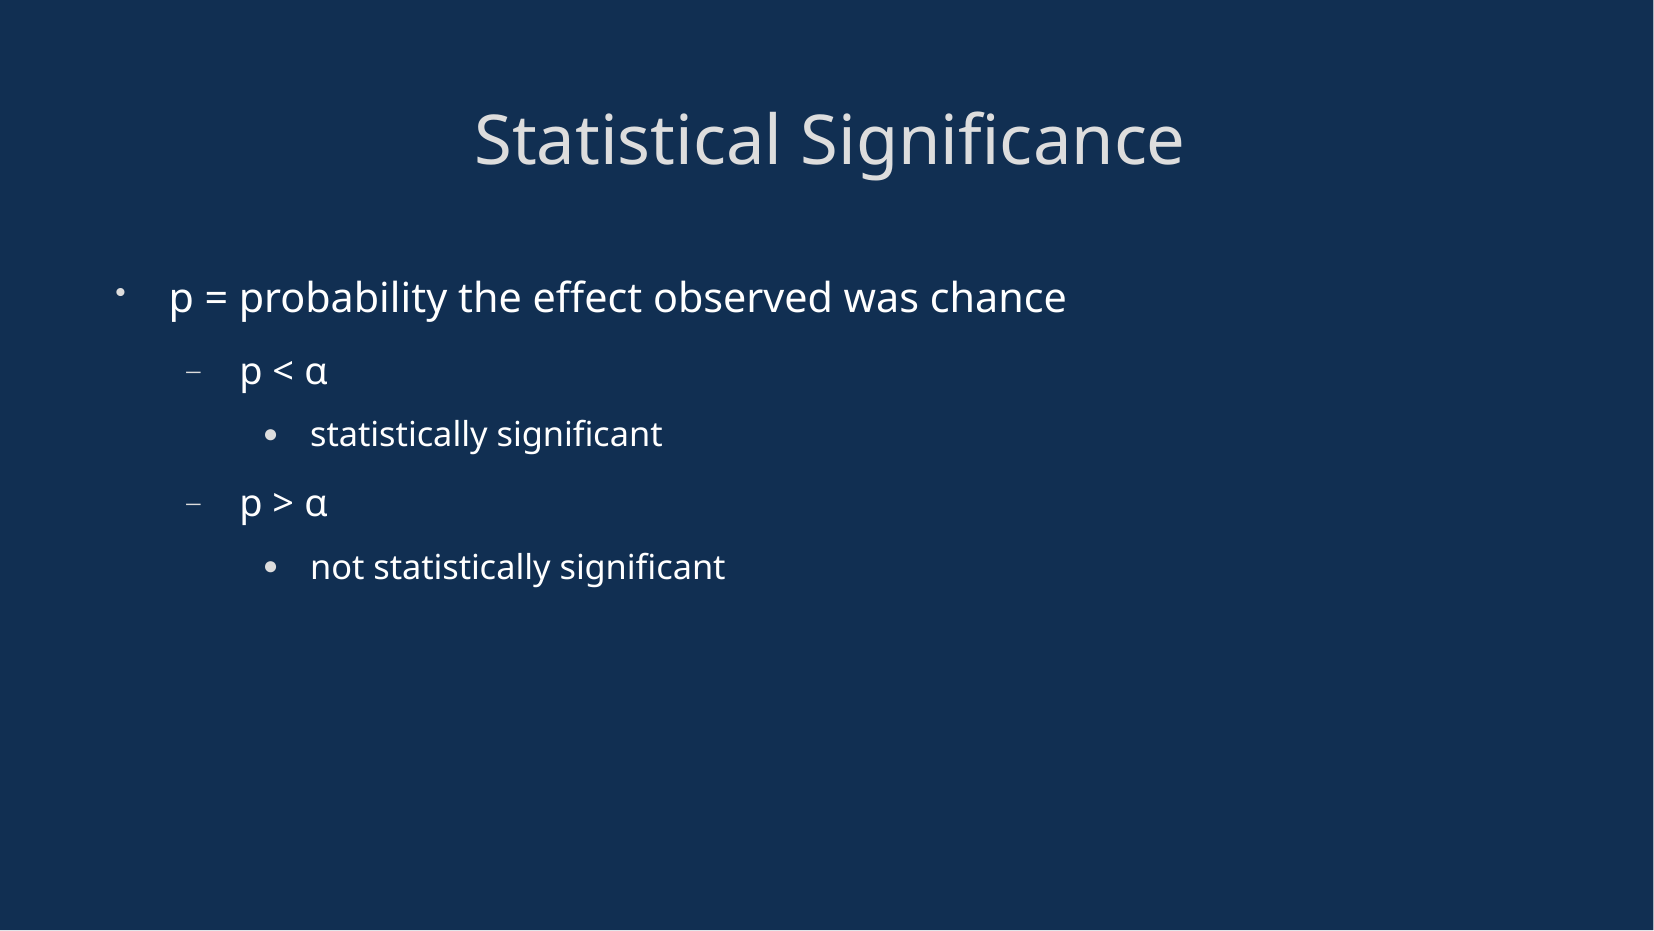

# Statistical Significance
p = probability the effect observed was chance
p < α
statistically significant
p > α
not statistically significant